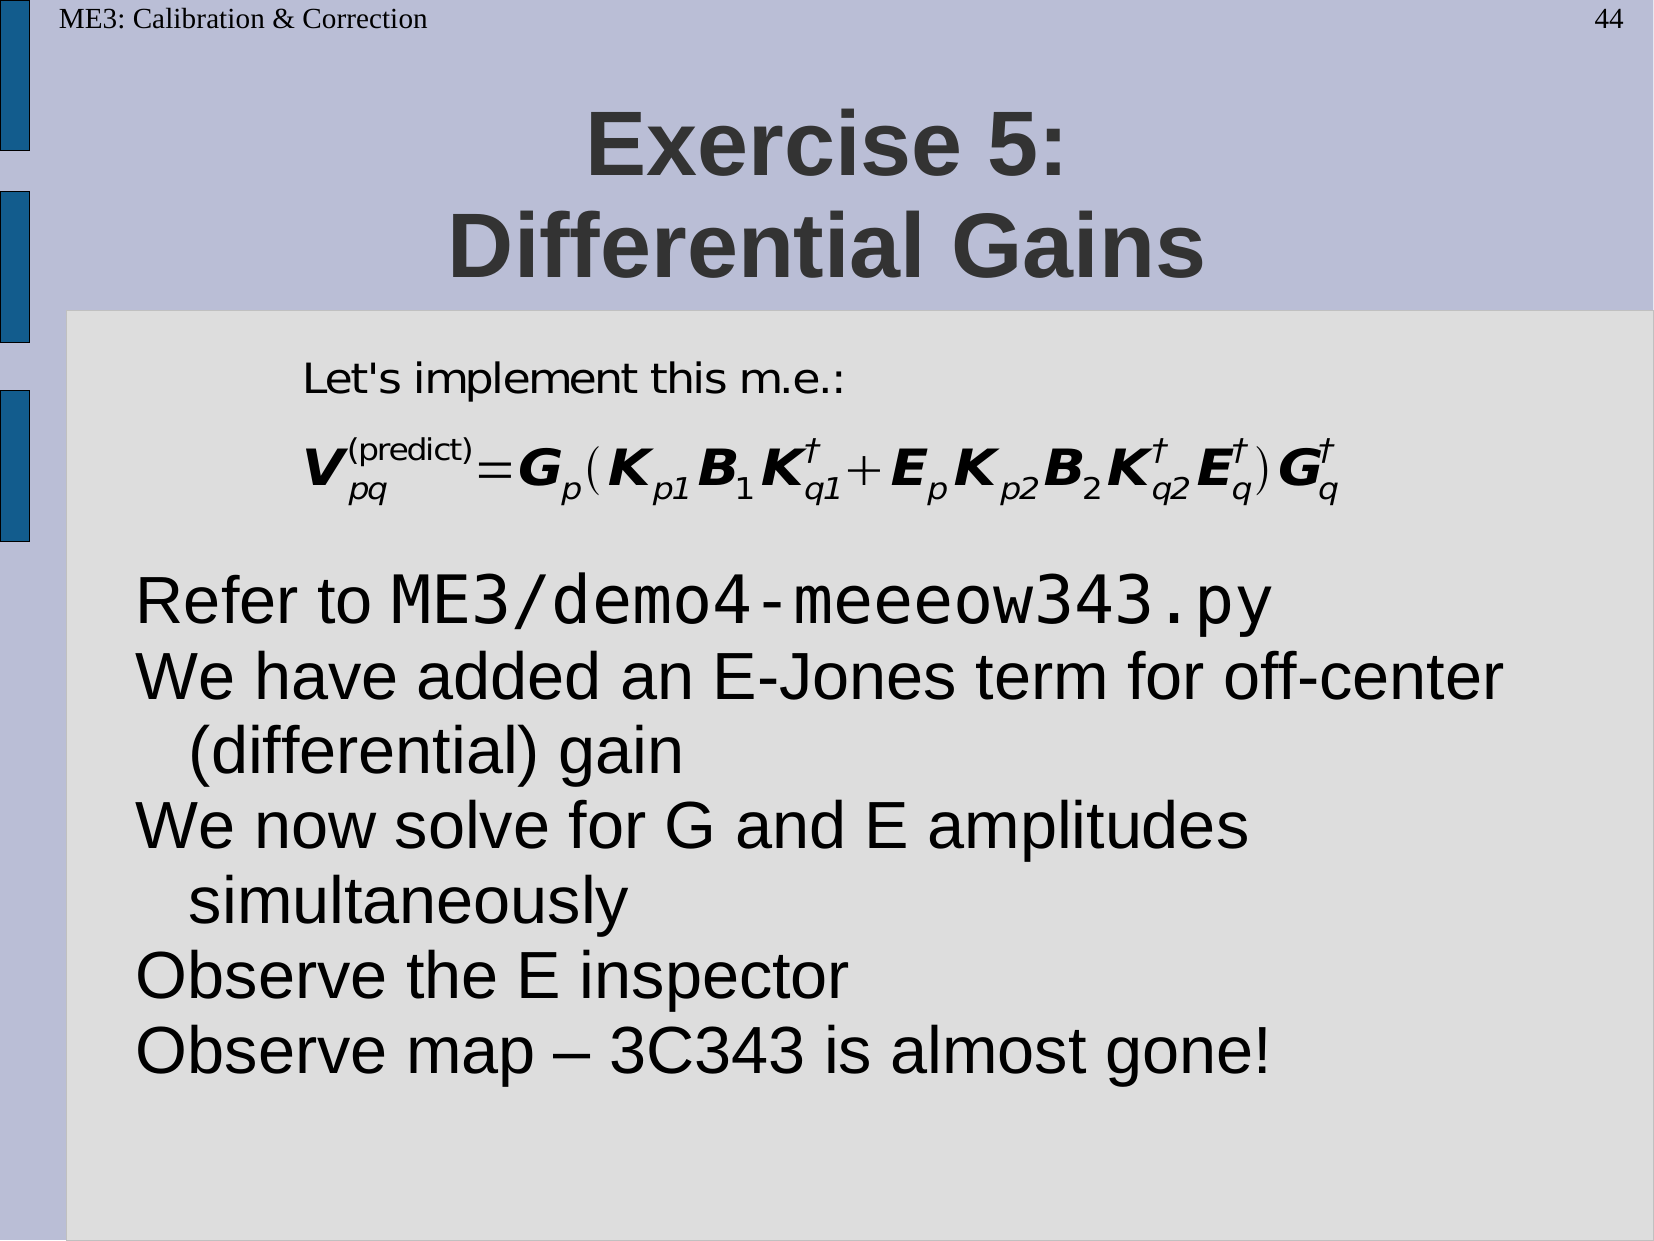

ME3: Calibration & Correction
44
# Exercise 5: Differential Gains
Refer to ME3/demo4-meeeow343.py
We have added an E-Jones term for off-center (differential) gain
We now solve for G and E amplitudes simultaneously
Observe the E inspector
Observe map – 3C343 is almost gone!